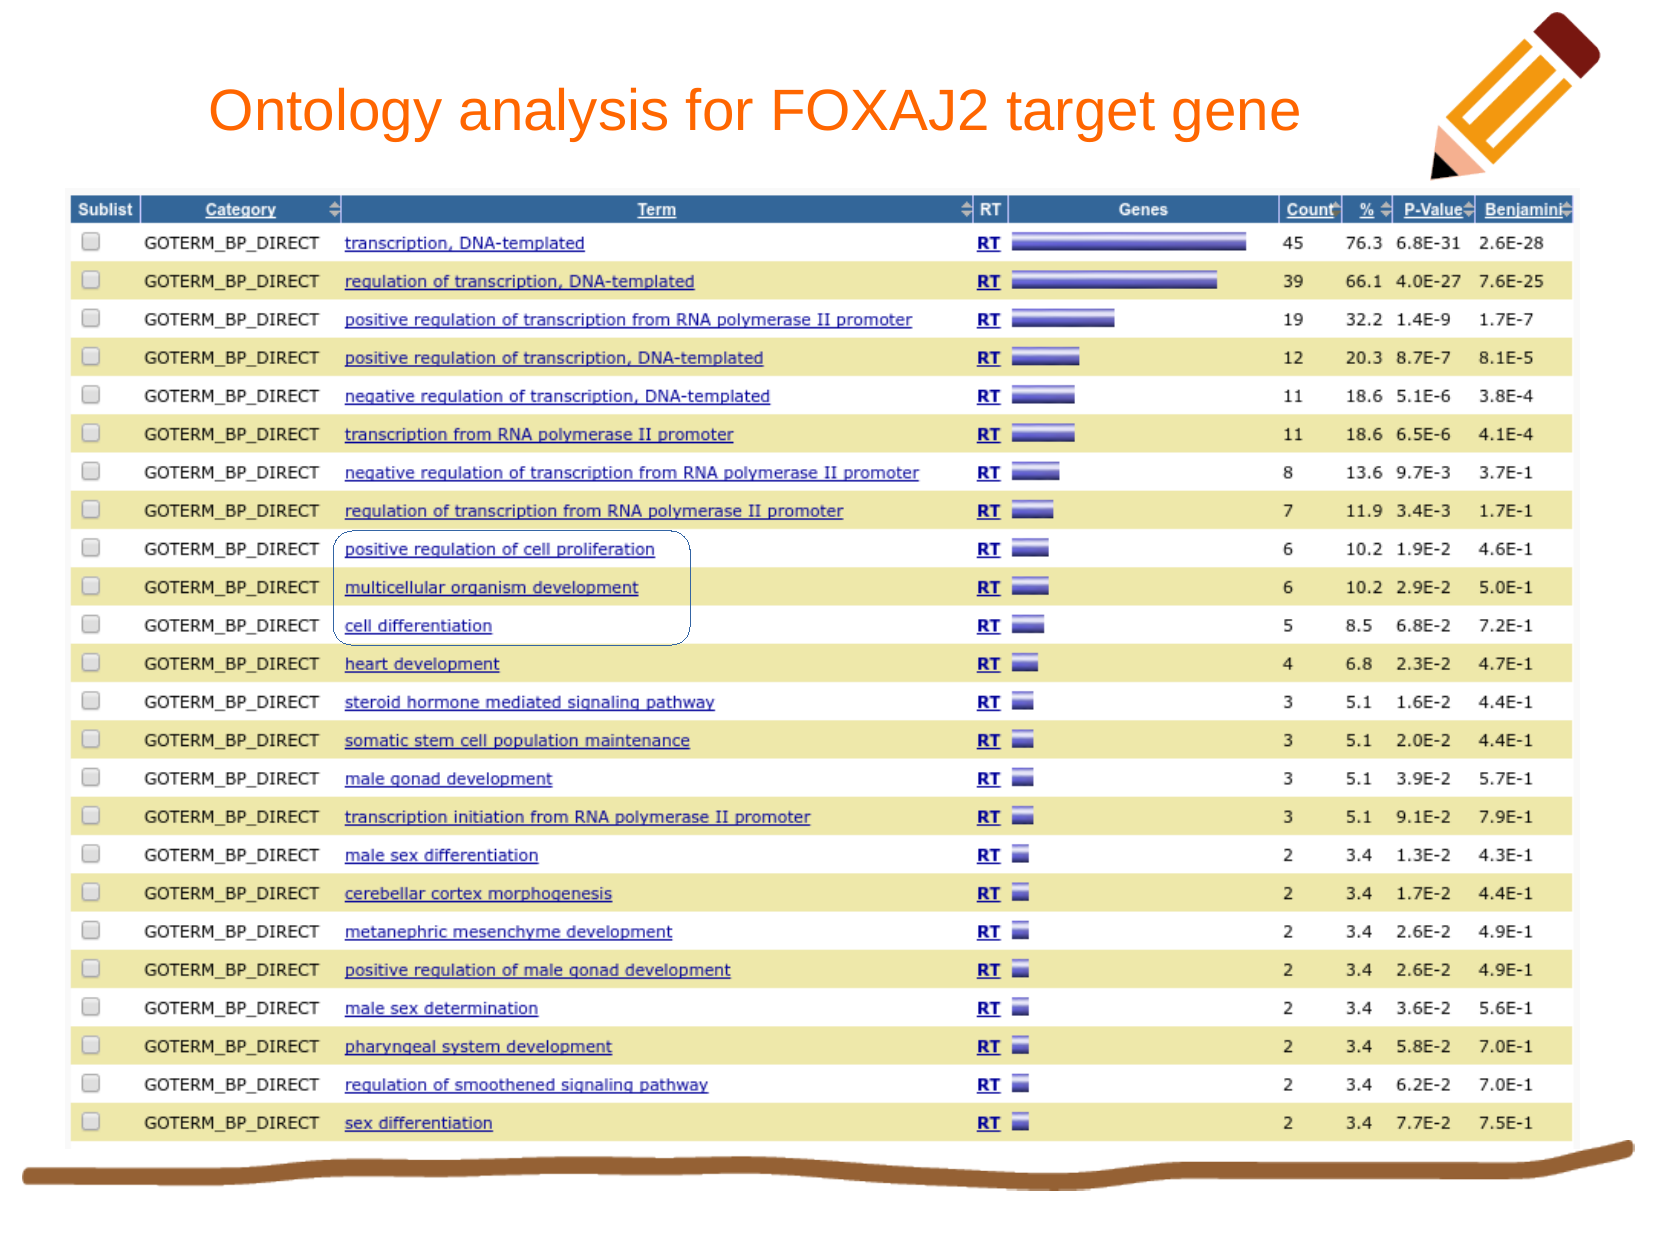

# Ontology analysis for FOXAJ2 target gene